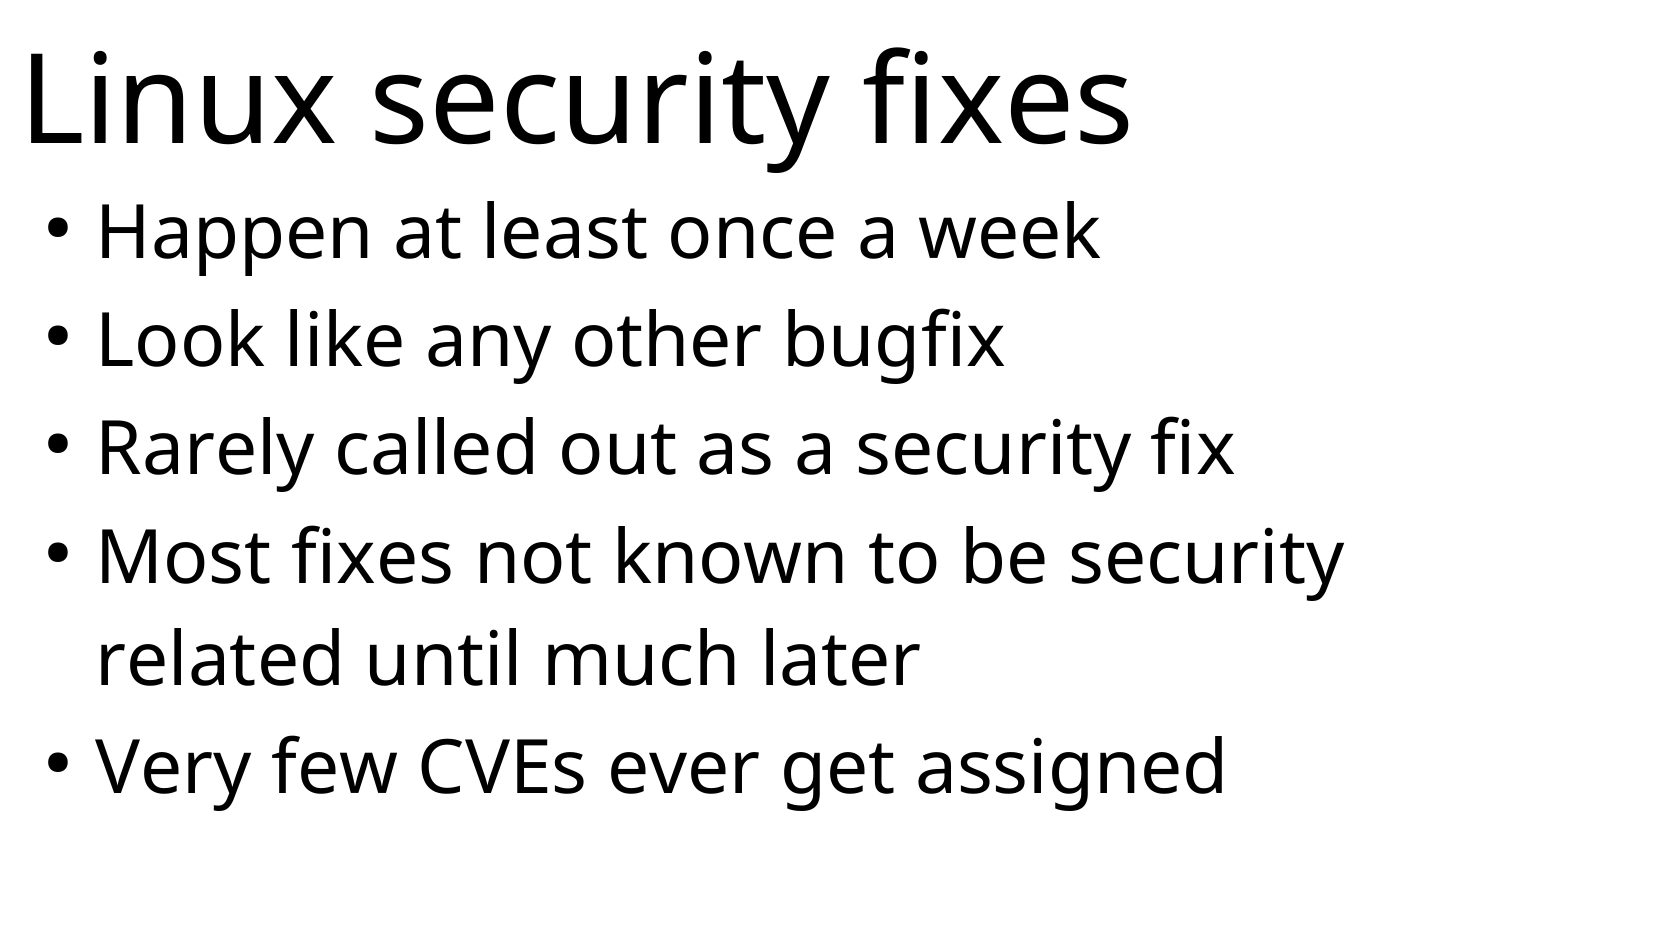

Linux security fixes
Happen at least once a week
Look like any other bugfix
Rarely called out as a security fix
Most fixes not known to be security
related until much later
Very few CVEs ever get assigned